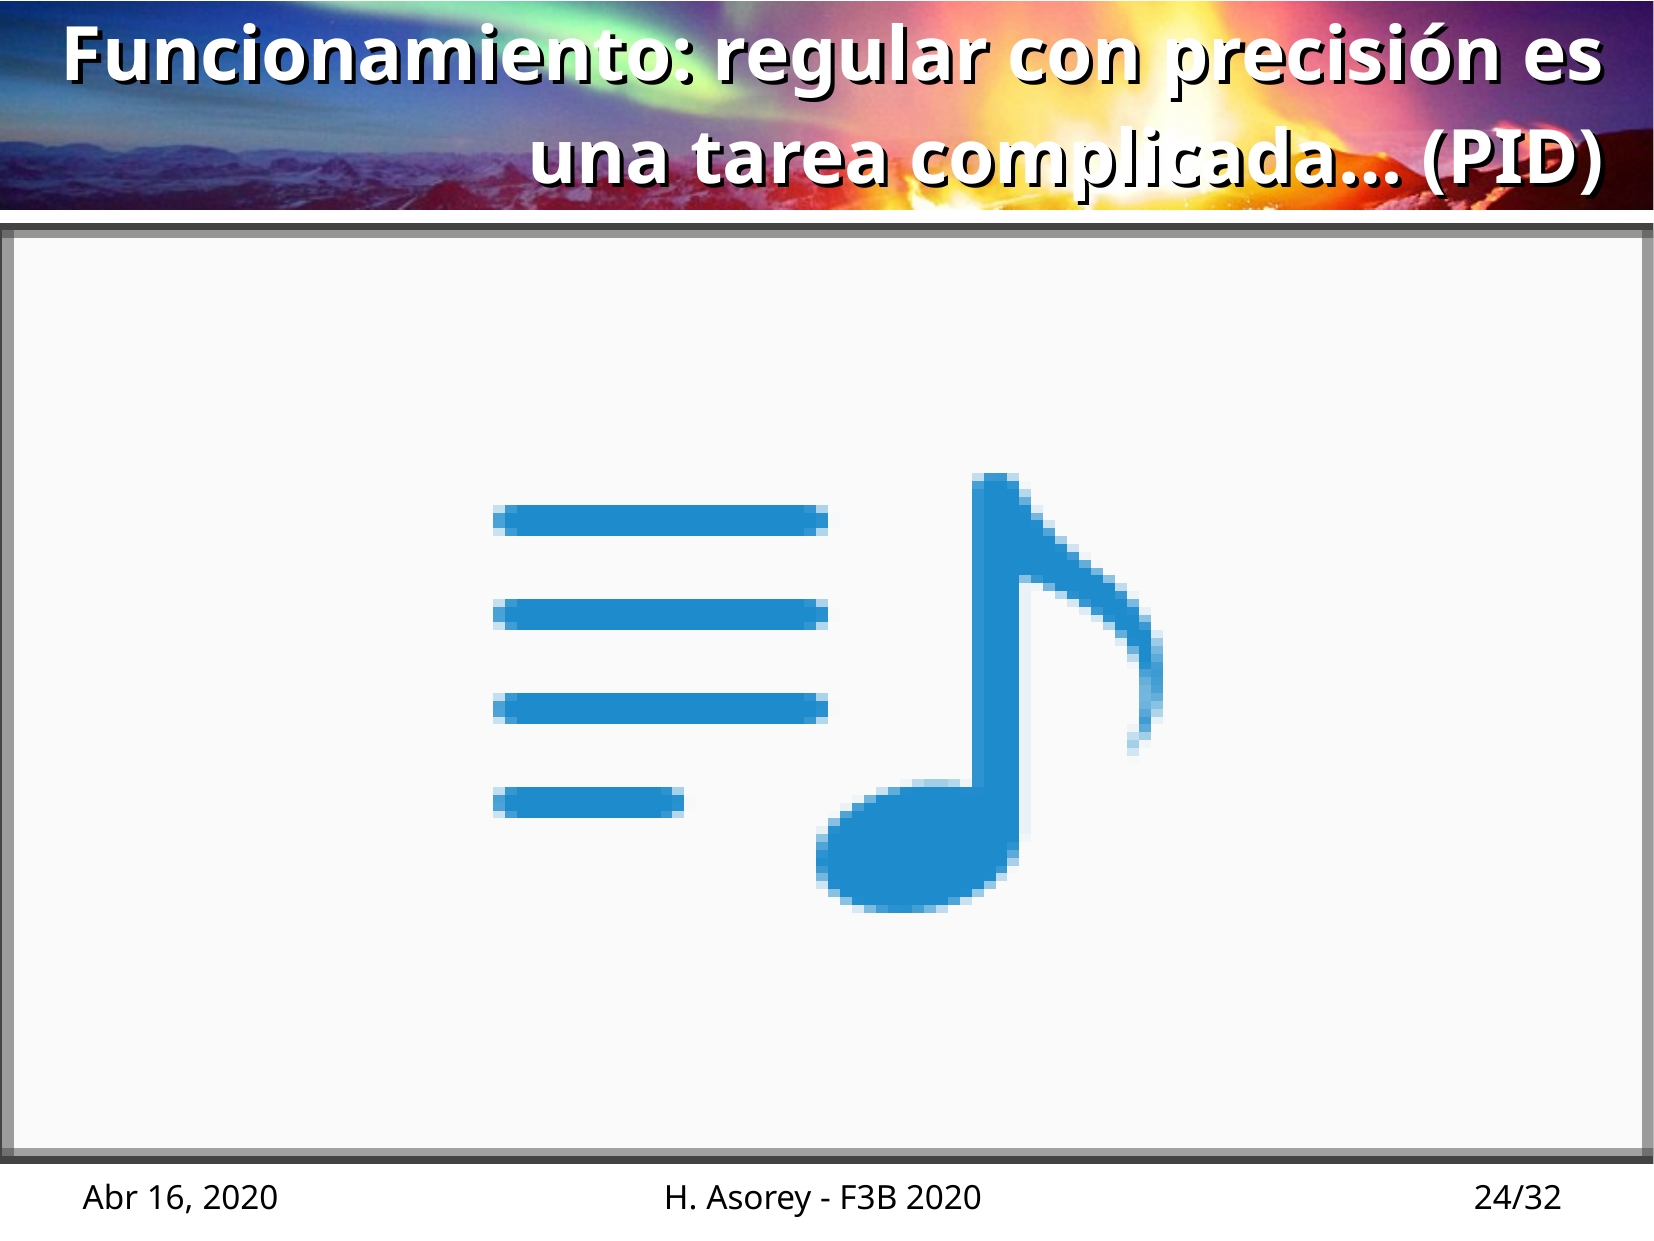

# Funcionamiento: regular con precisión es una tarea complicada… (PID)
Abr 16, 2020
H. Asorey - F3B 2020
24